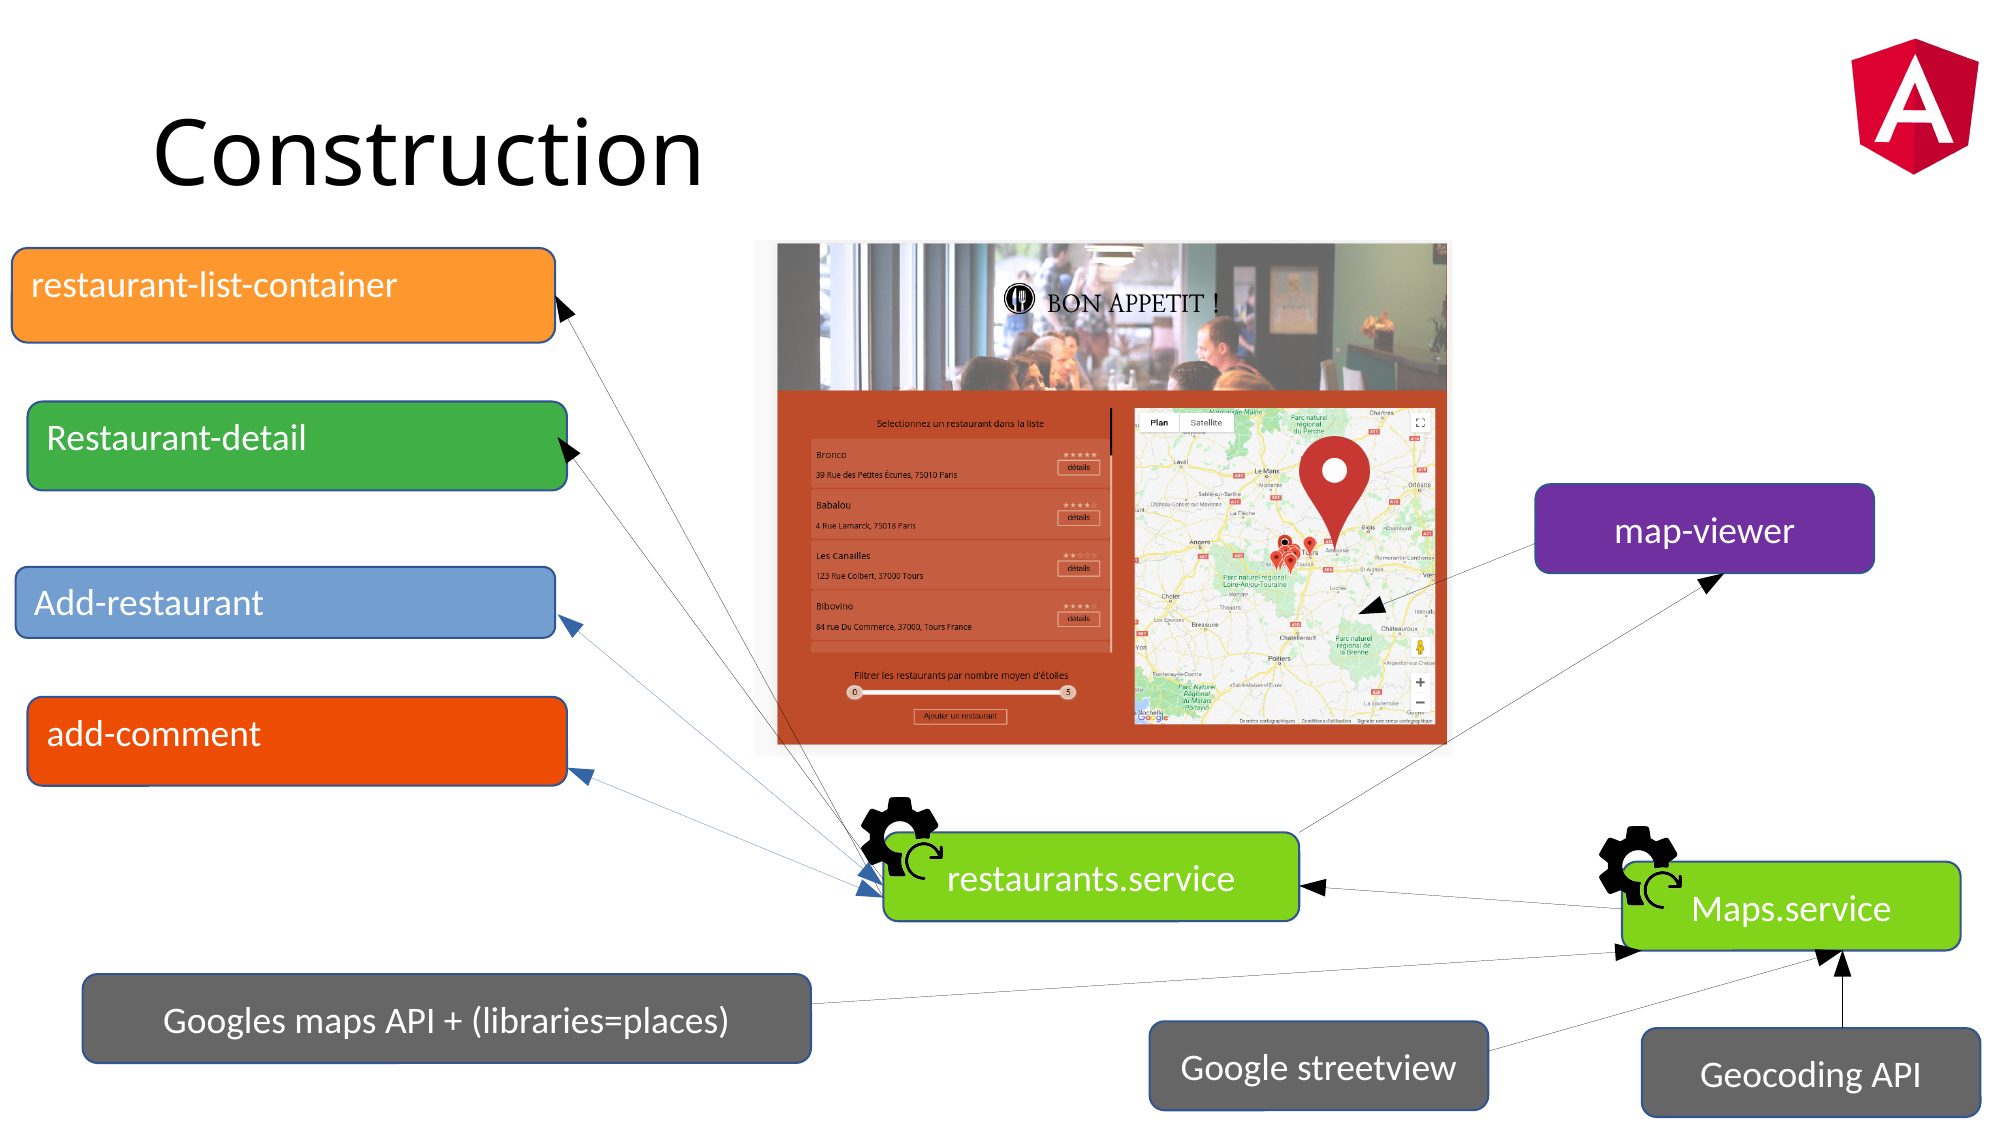

# Construction
restaurant-list-container
Restaurant-detail
map-viewer
Add-restaurant
add-comment
restaurants.service
Maps.service
Googles maps API + (libraries=places)
Google streetview
Geocoding API